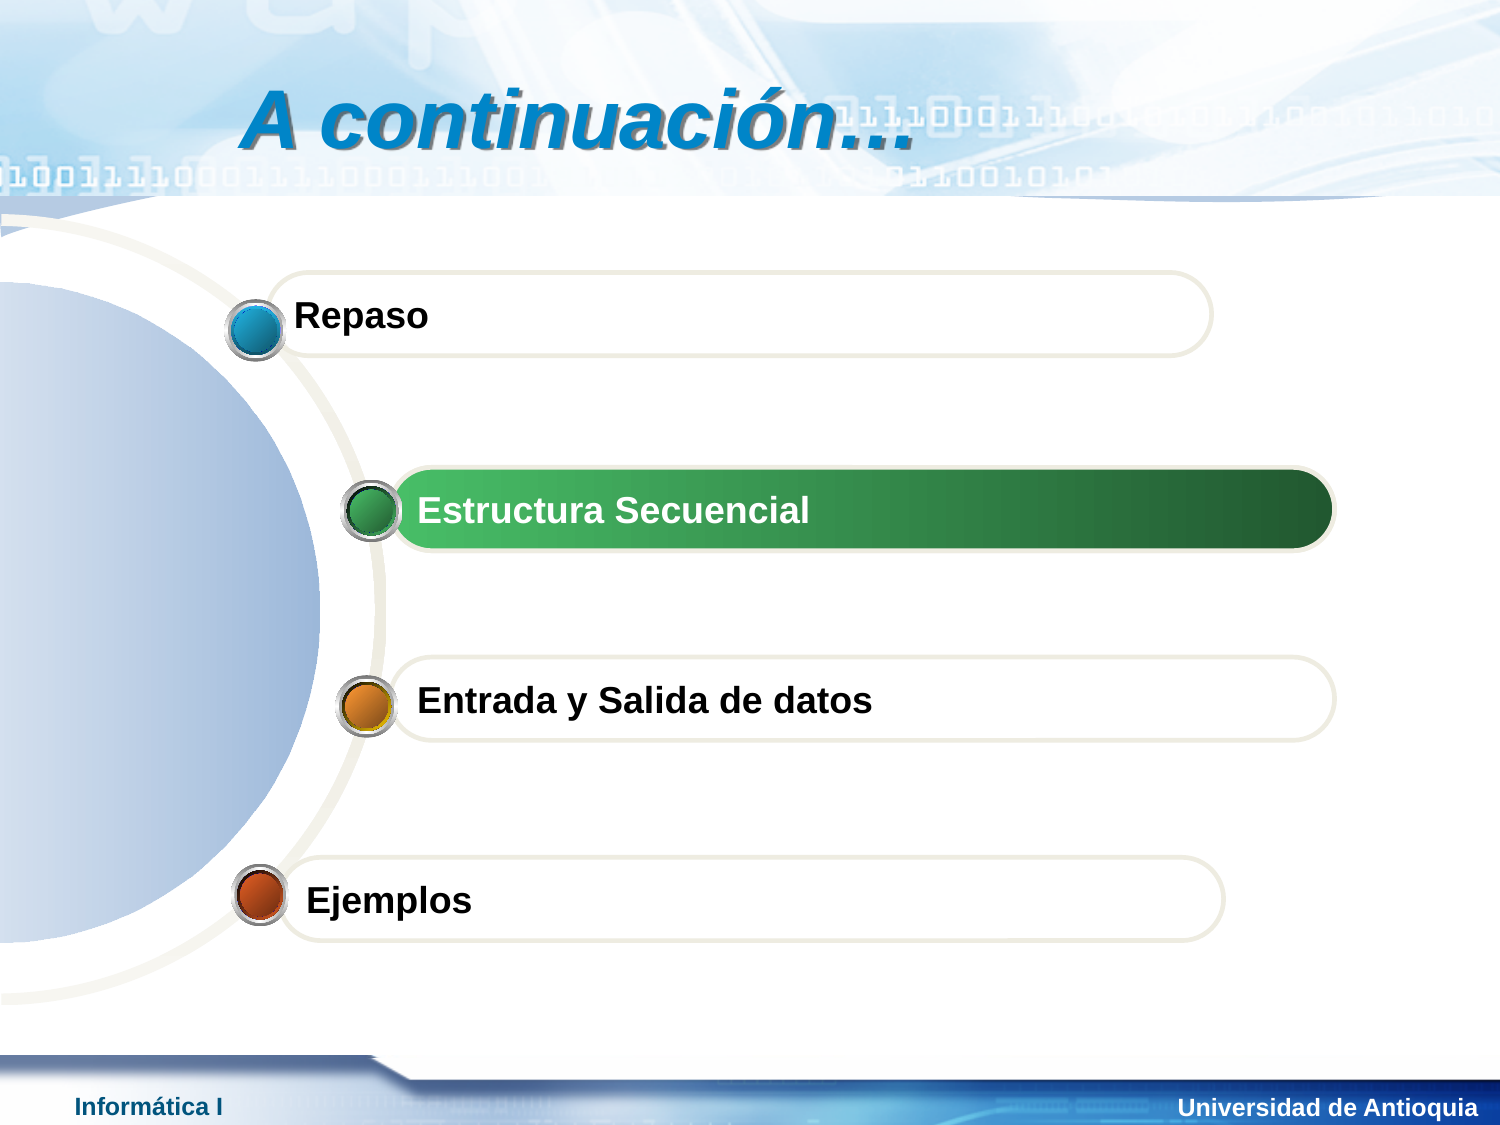

# A continuación…
Repaso
Estructura Secuencial
Estructura Secuencial
Entrada y Salida de datos
Ejemplos